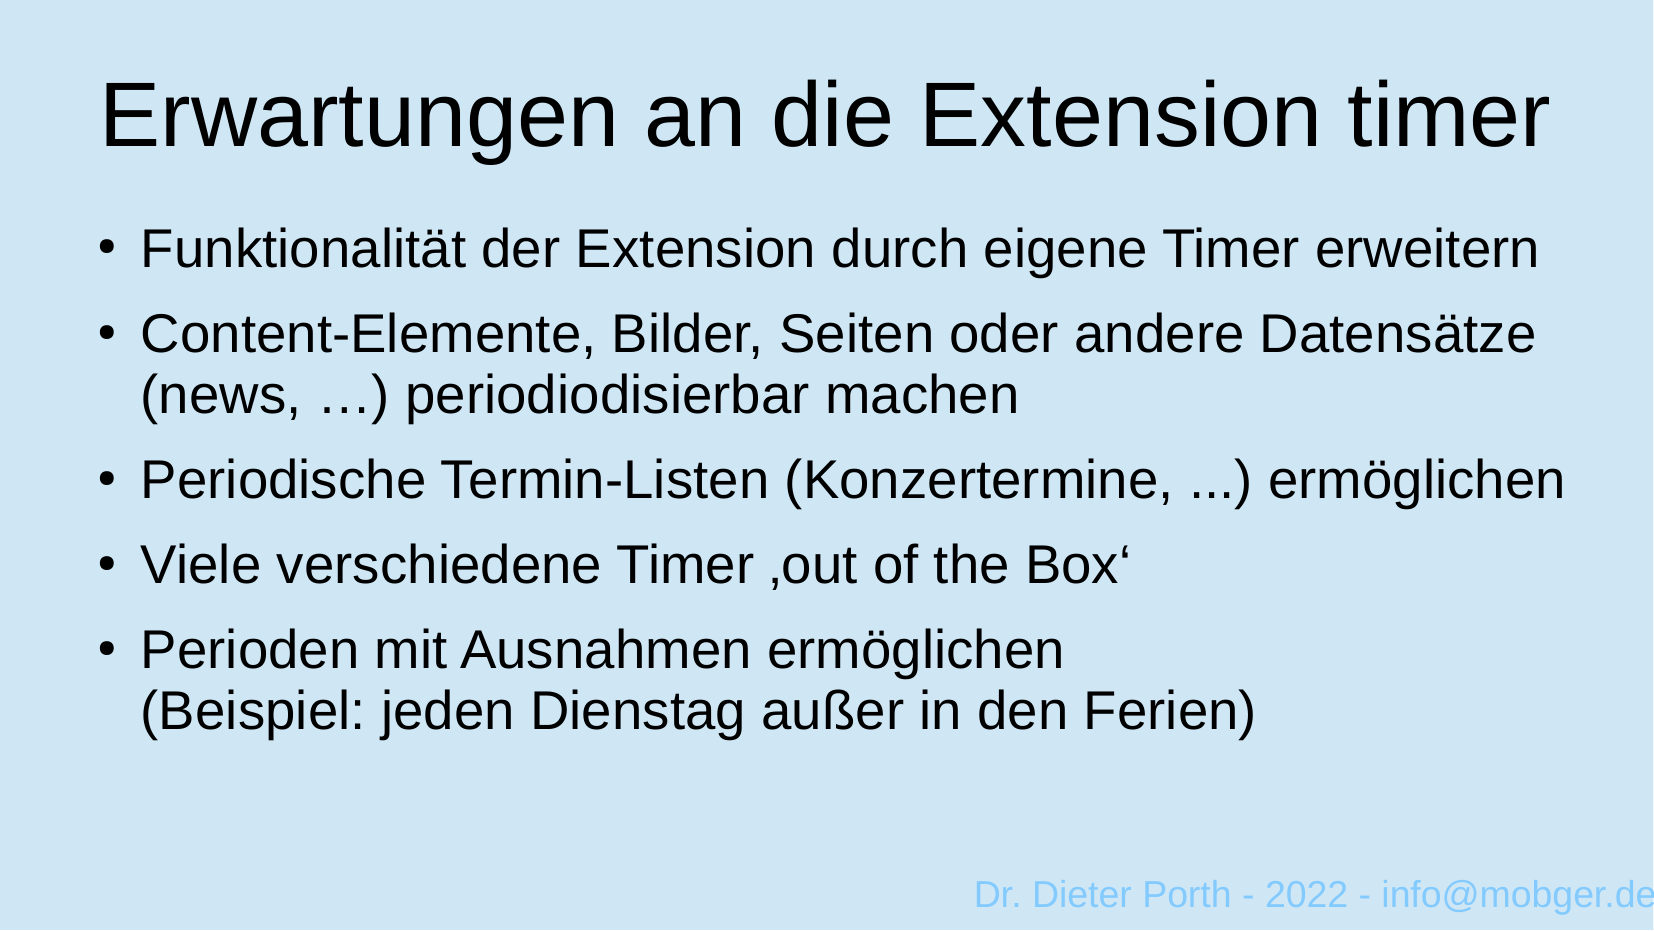

# Erwartungen an die Extension timer
Funktionalität der Extension durch eigene Timer erweitern
Content-Elemente, Bilder, Seiten oder andere Datensätze (news, …) periodiodisierbar machen
Periodische Termin-Listen (Konzertermine, ...) ermöglichen
Viele verschiedene Timer ‚out of the Box‘
Perioden mit Ausnahmen ermöglichen
(Beispiel: jeden Dienstag außer in den Ferien)
Dr. Dieter Porth - 2022 - info@mobger.de